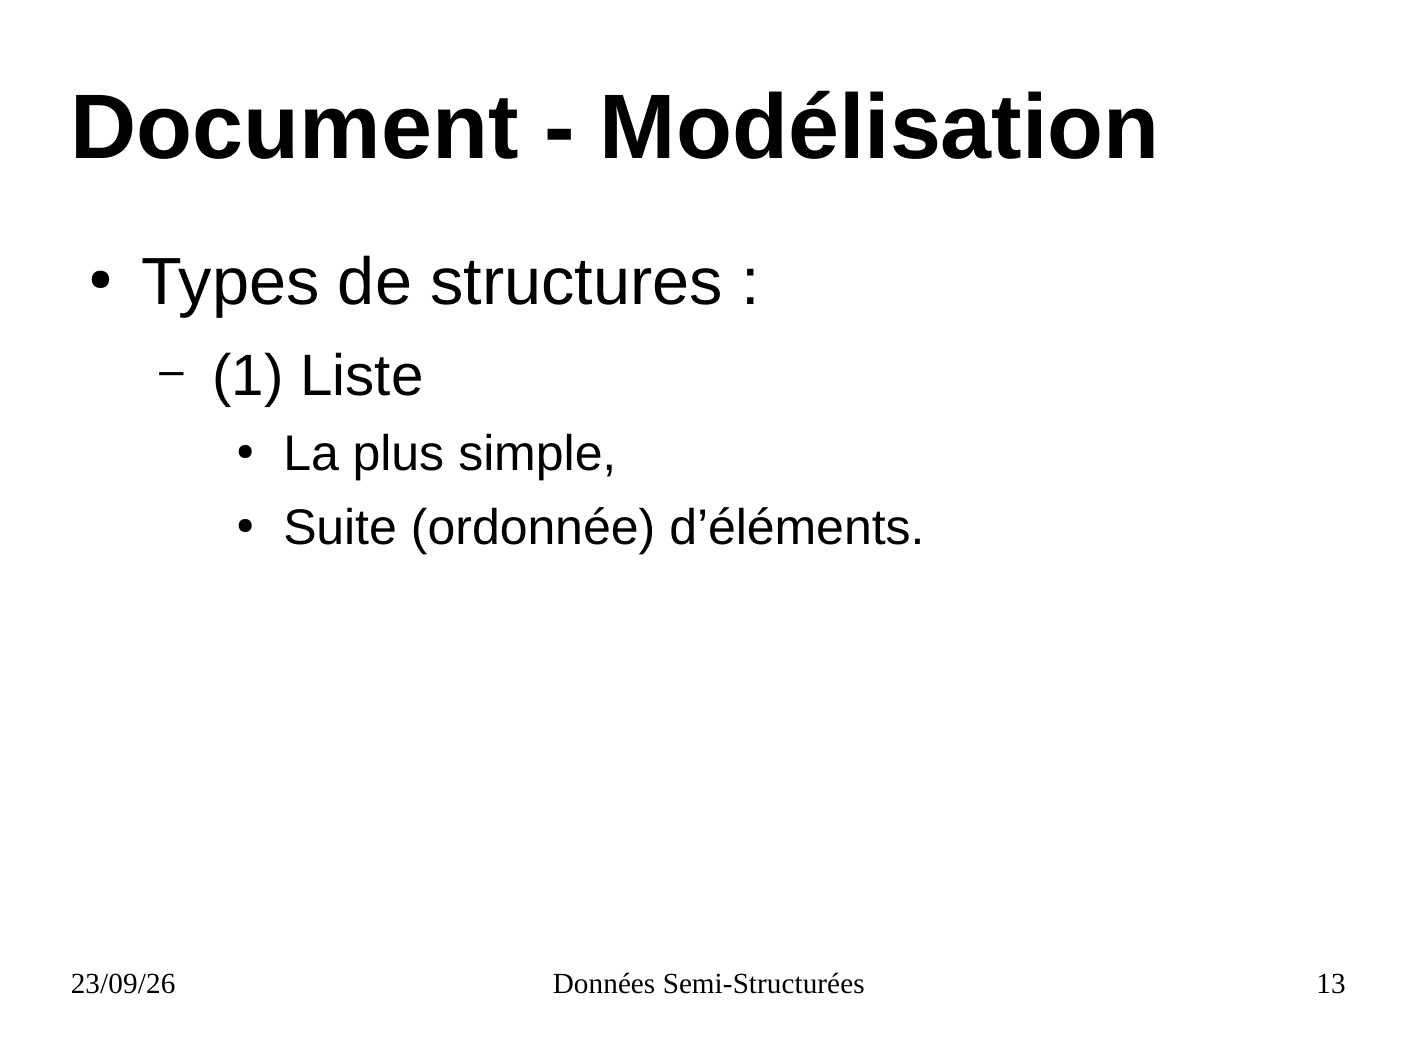

# Document - Modélisation
Types de structures :
(1) Liste
La plus simple,
Suite (ordonnée) d’éléments.
Données Semi-Structurées
13